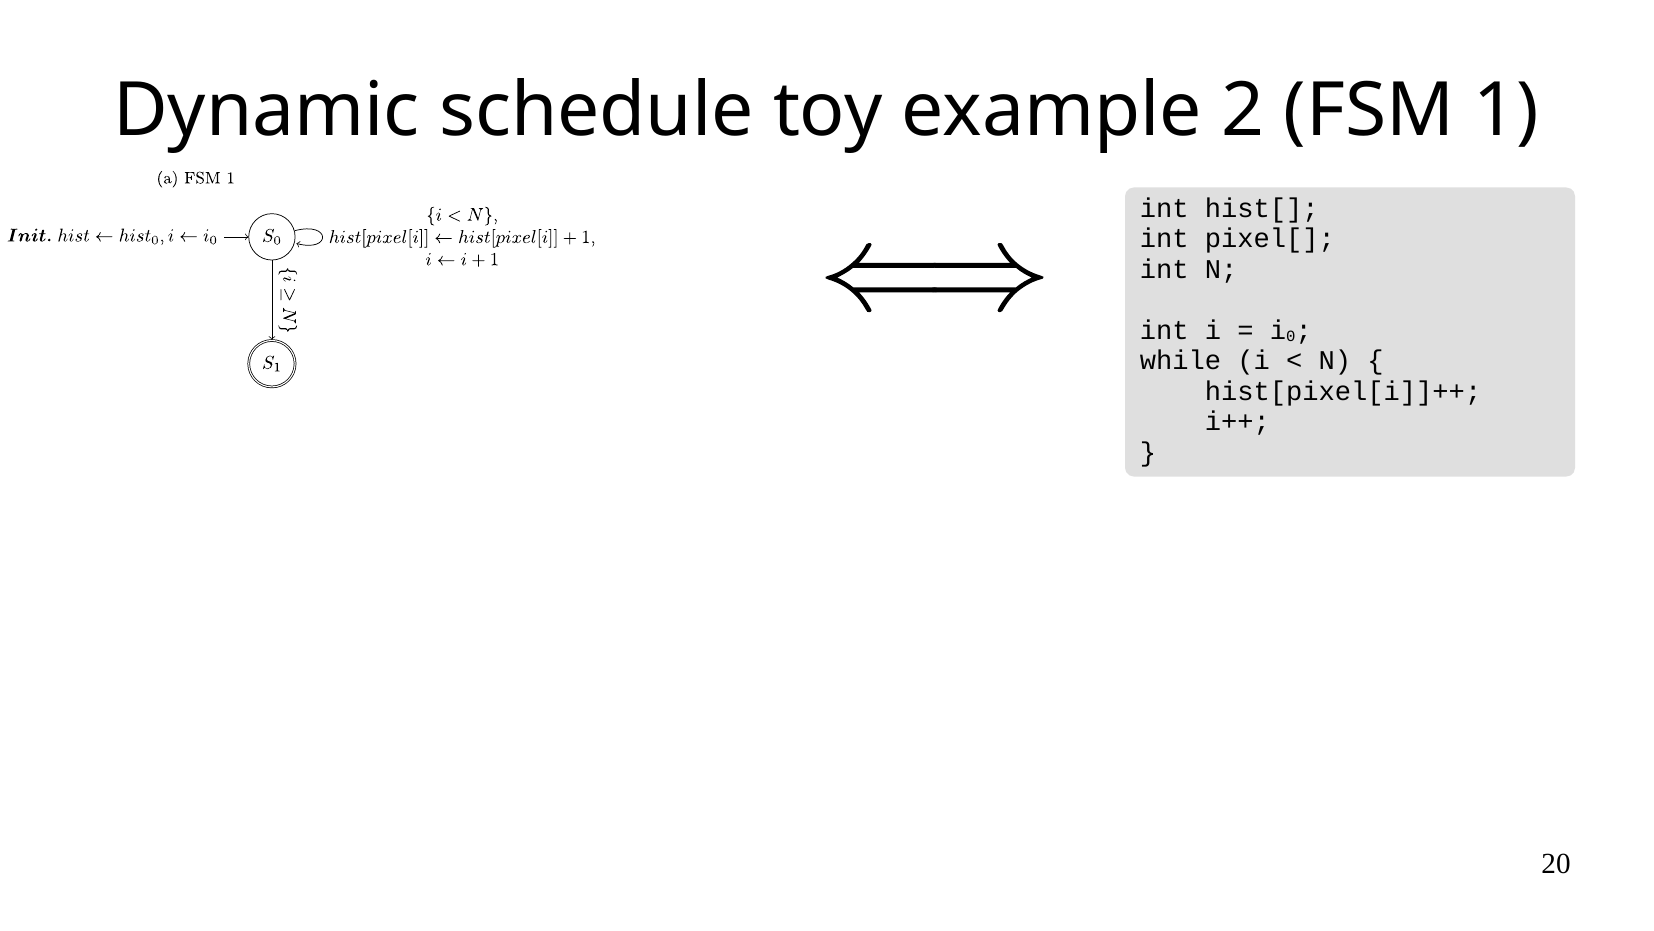

Dynamic schedule toy example 2 (FSM 1)
int hist[];
int pixel[];
int N;
int i = i0;
while (i < N) {
 hist[pixel[i]]++;
 i++;
}
20